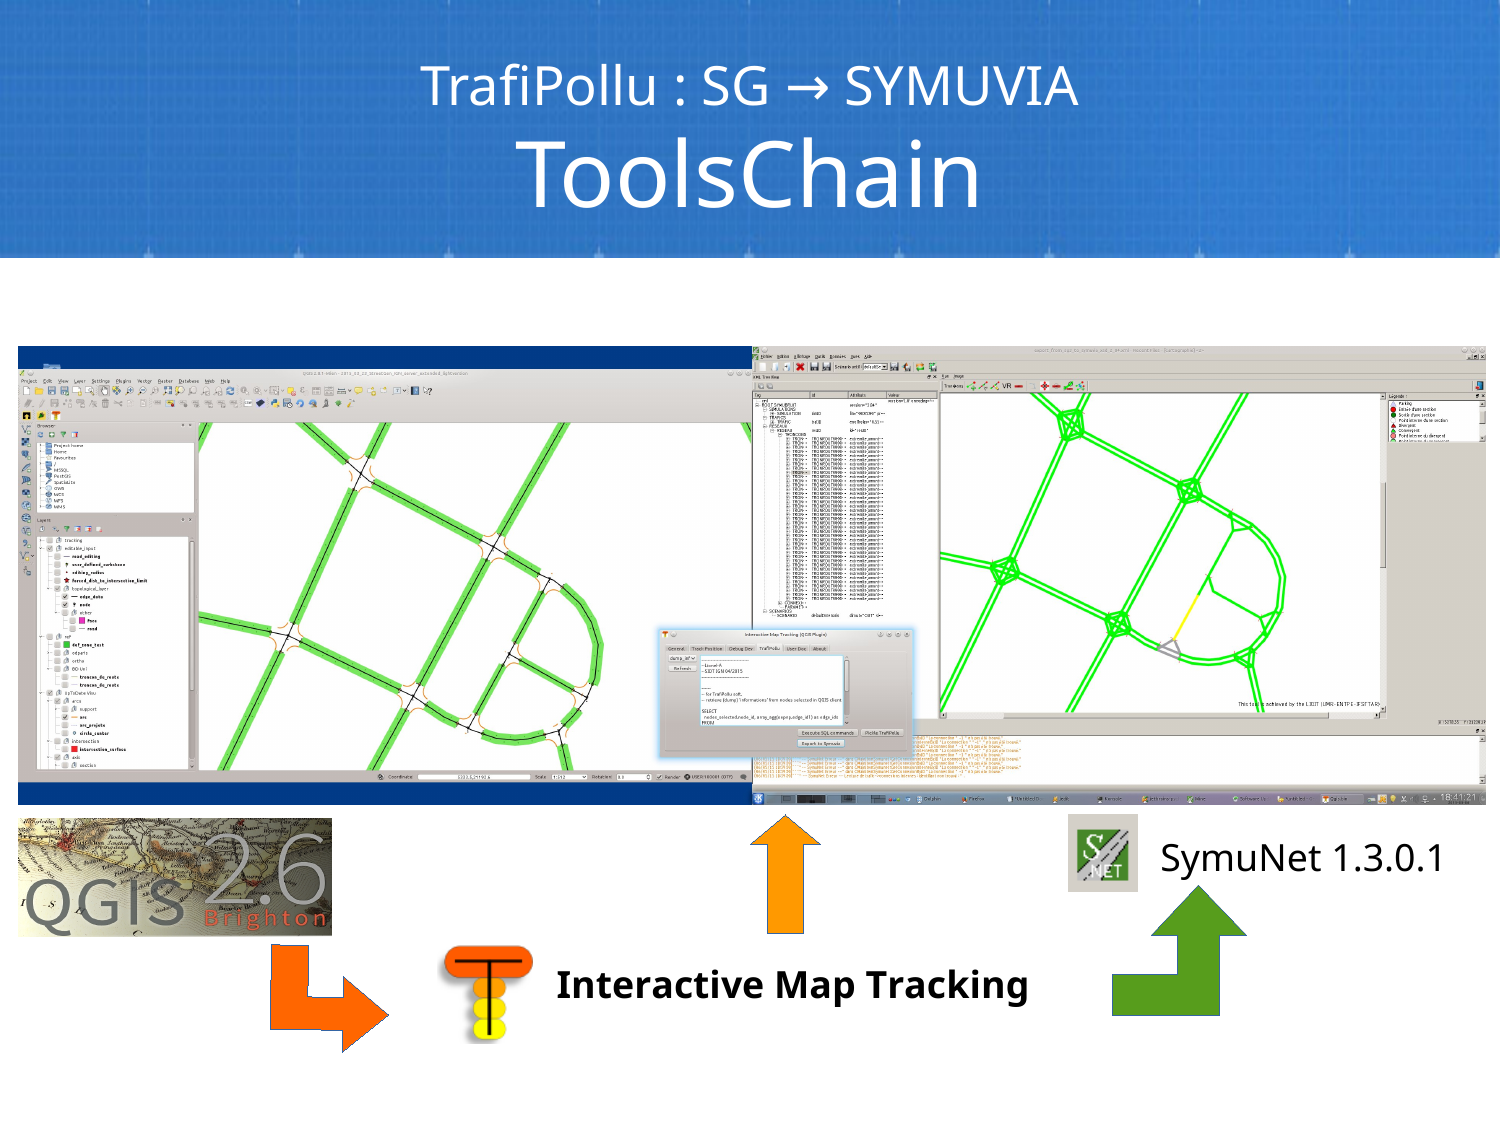

# TrafiPollu : SG → SYMUVIA ToolsChain
SymuNet 1.3.0.1
Interactive Map Tracking